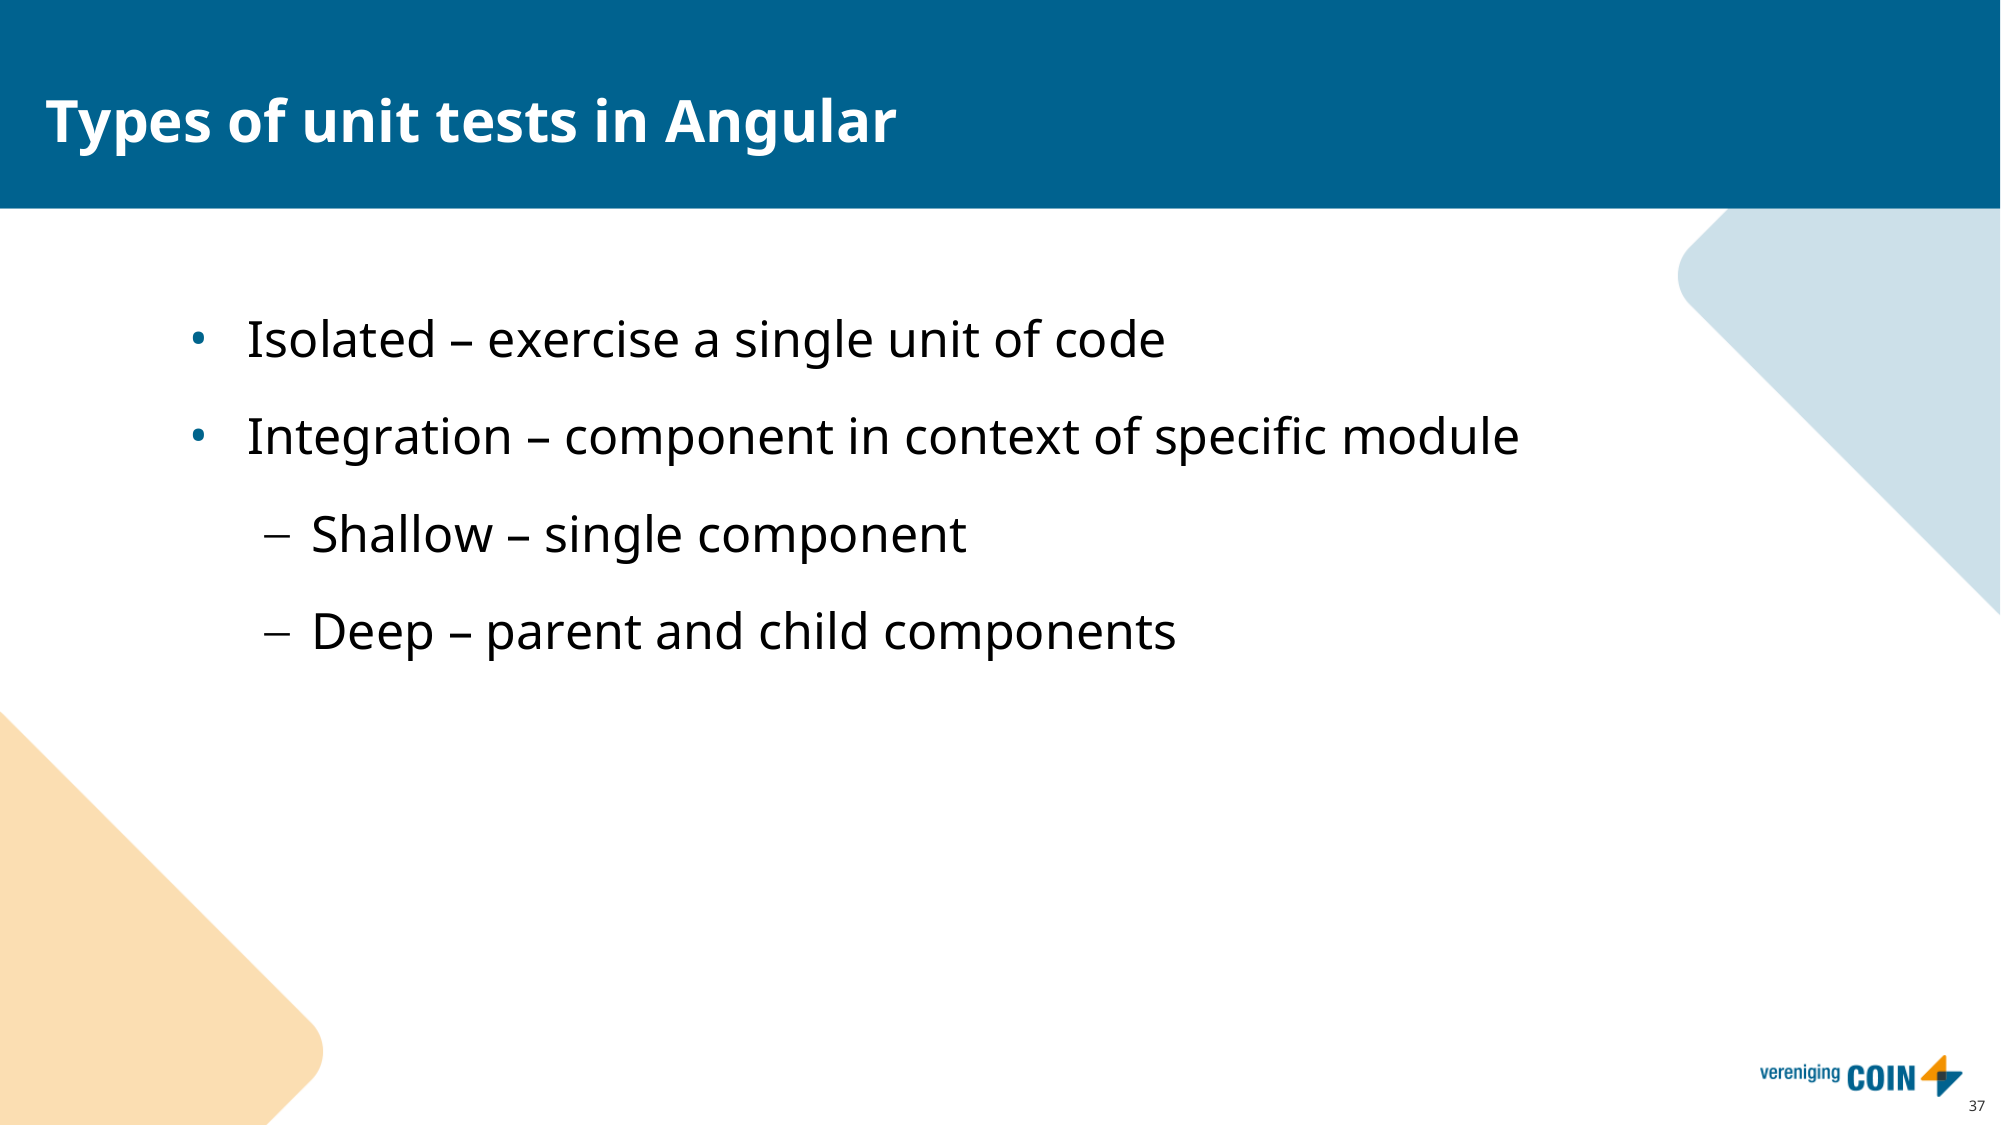

Types of unit tests in Angular
Isolated – exercise a single unit of code
Integration – component in context of specific module
Shallow – single component
Deep – parent and child components